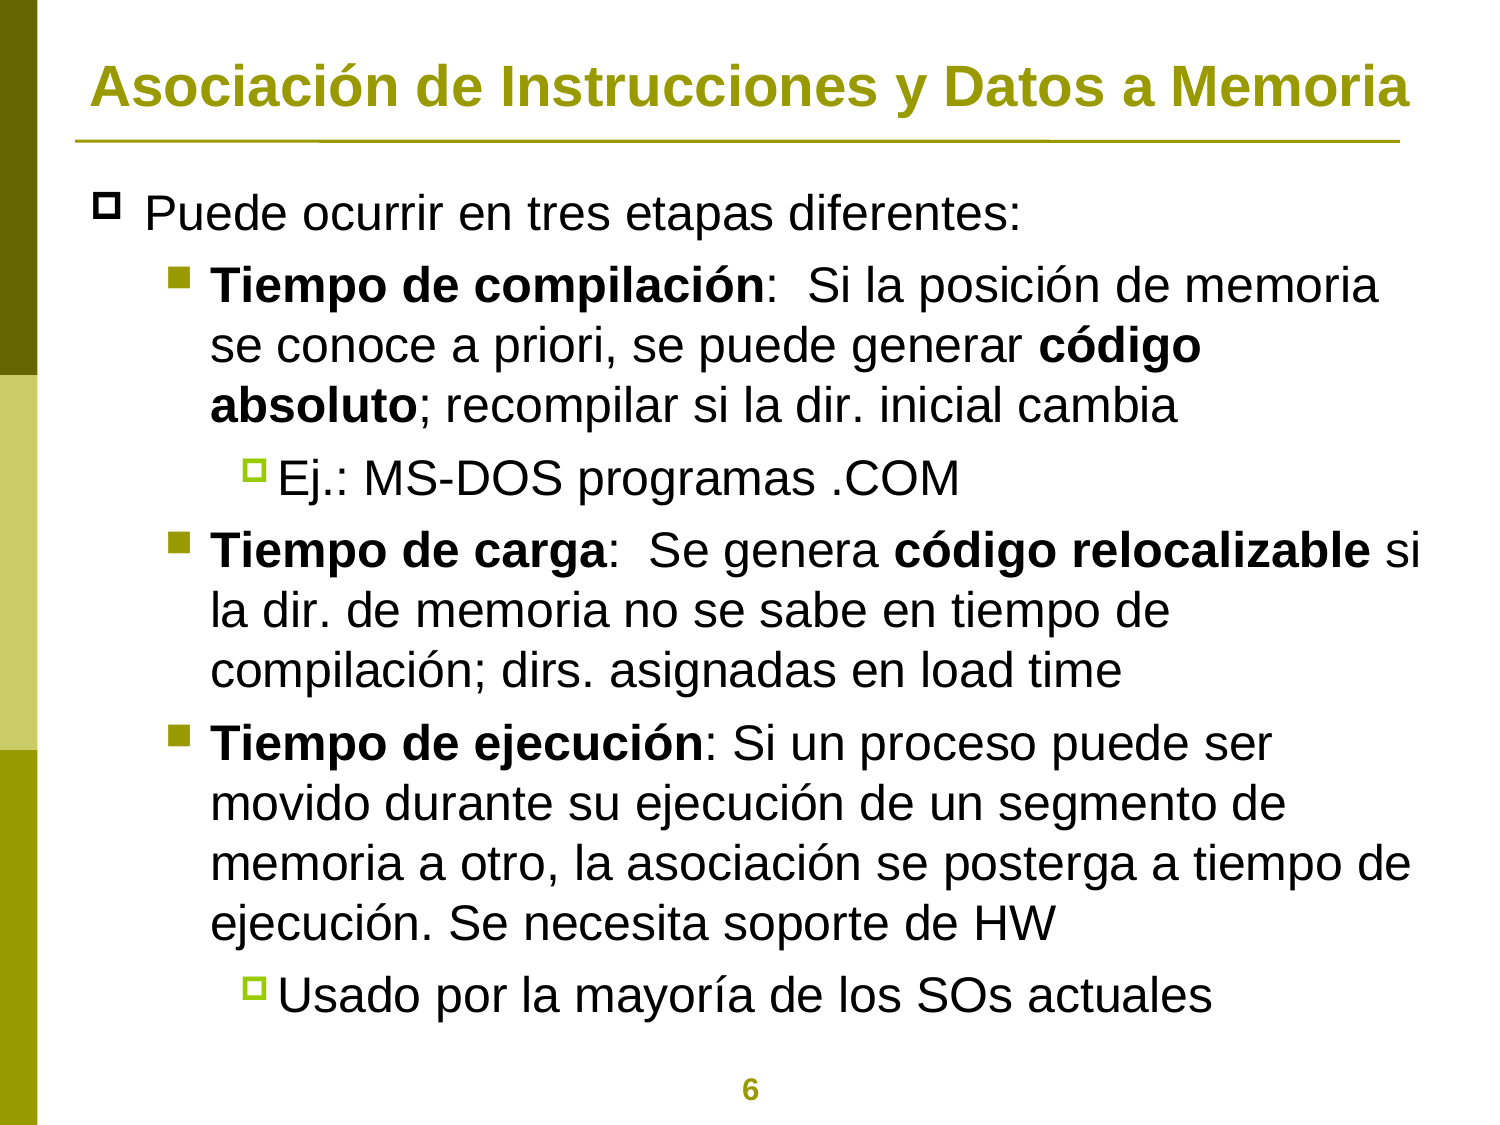

Asociación de Instrucciones y Datos a Memoria
Puede ocurrir en tres etapas diferentes:
Tiempo de compilación: Si la posición de memoria se conoce a priori, se puede generar código absoluto; recompilar si la dir. inicial cambia
Ej.: MS-DOS programas .COM
Tiempo de carga: Se genera código relocalizable si la dir. de memoria no se sabe en tiempo de compilación; dirs. asignadas en load time
Tiempo de ejecución: Si un proceso puede ser movido durante su ejecución de un segmento de memoria a otro, la asociación se posterga a tiempo de ejecución. Se necesita soporte de HW
Usado por la mayoría de los SOs actuales